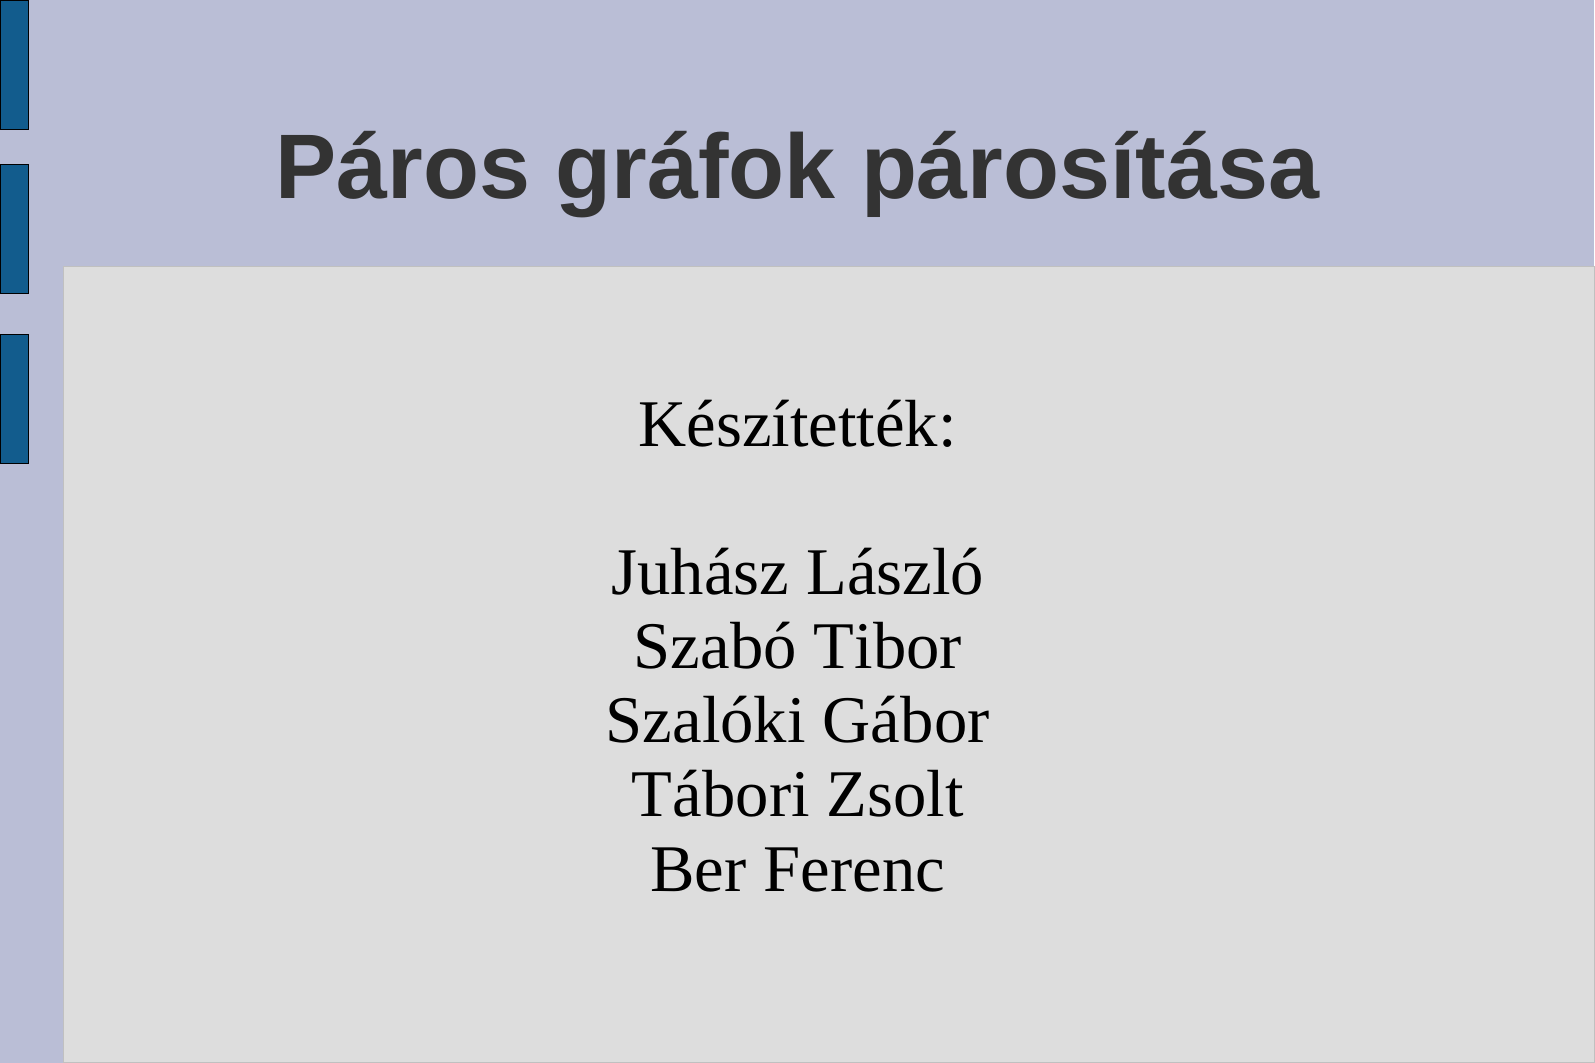

# Páros gráfok párosítása
Készítették:
Juhász László
Szabó Tibor
Szalóki Gábor
Tábori Zsolt
Ber Ferenc